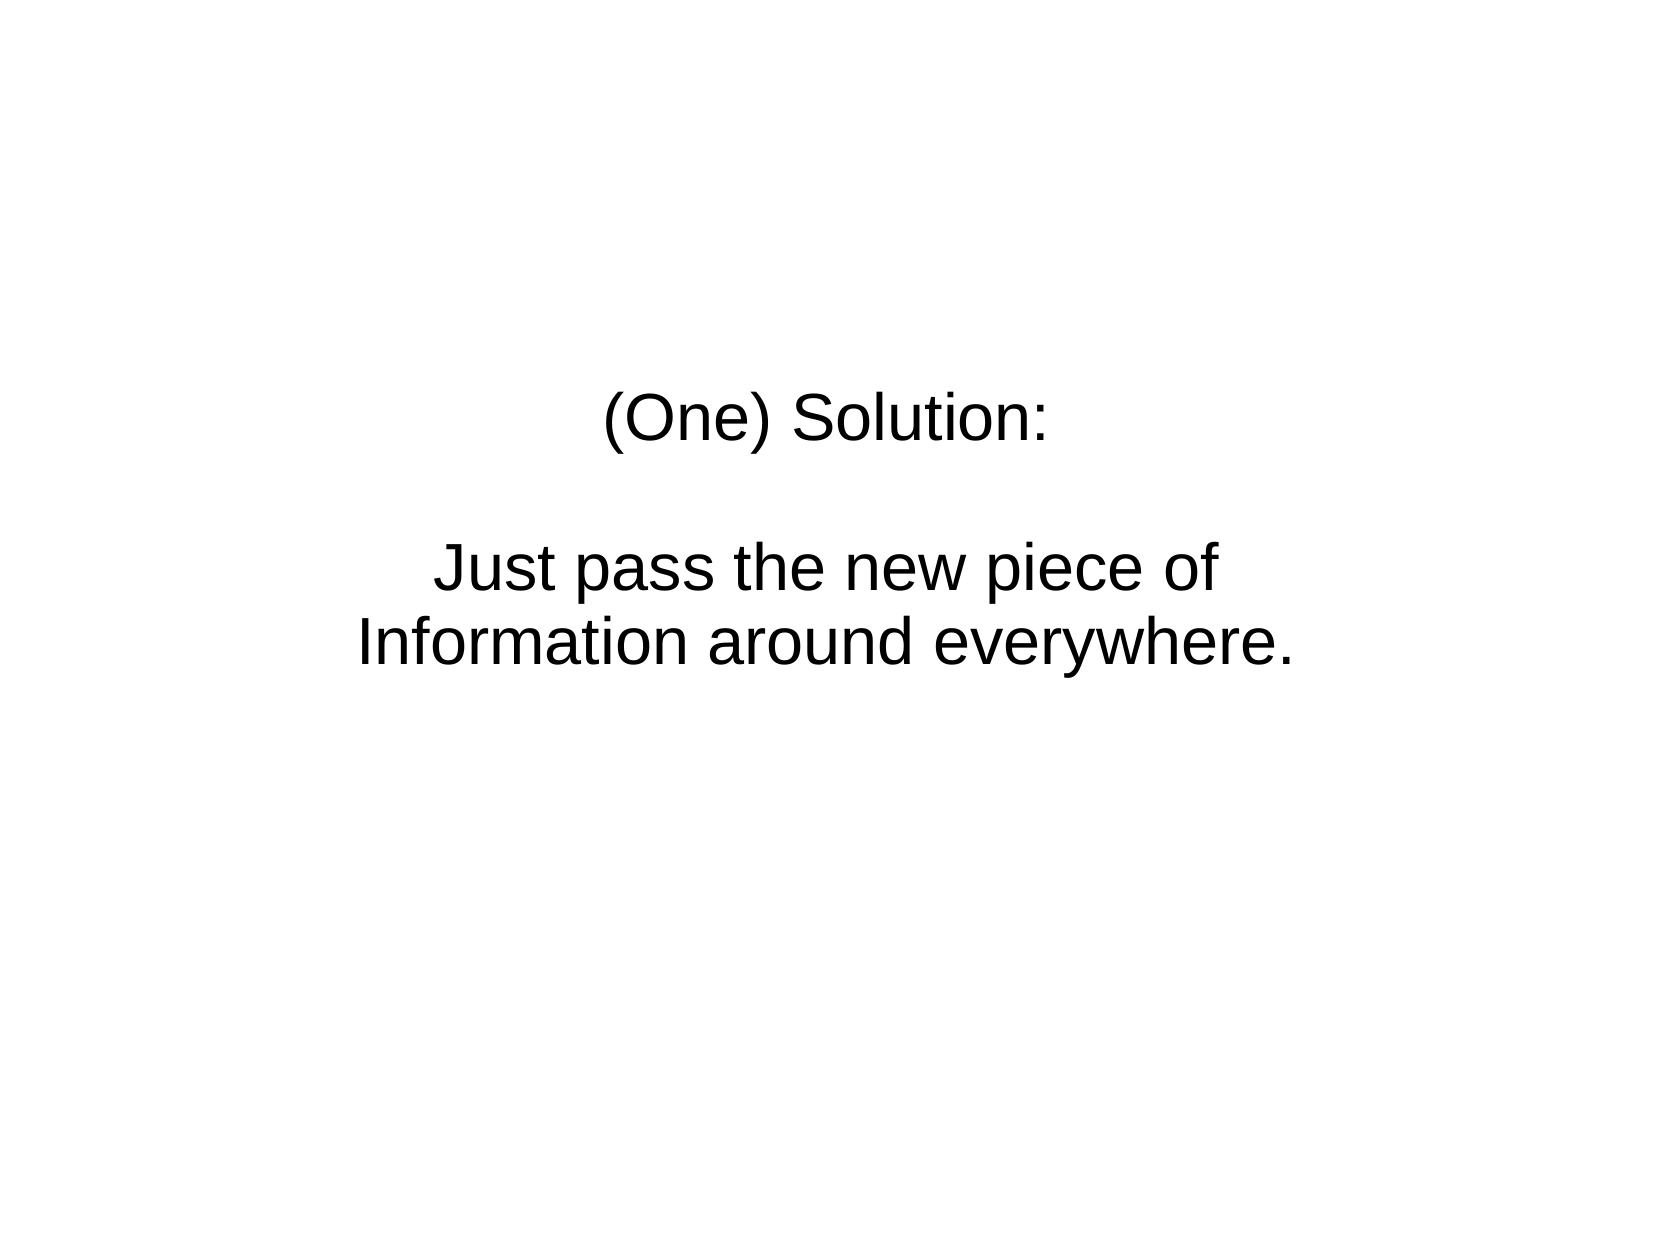

# (One) Solution:
Just pass the new piece of
Information around everywhere.